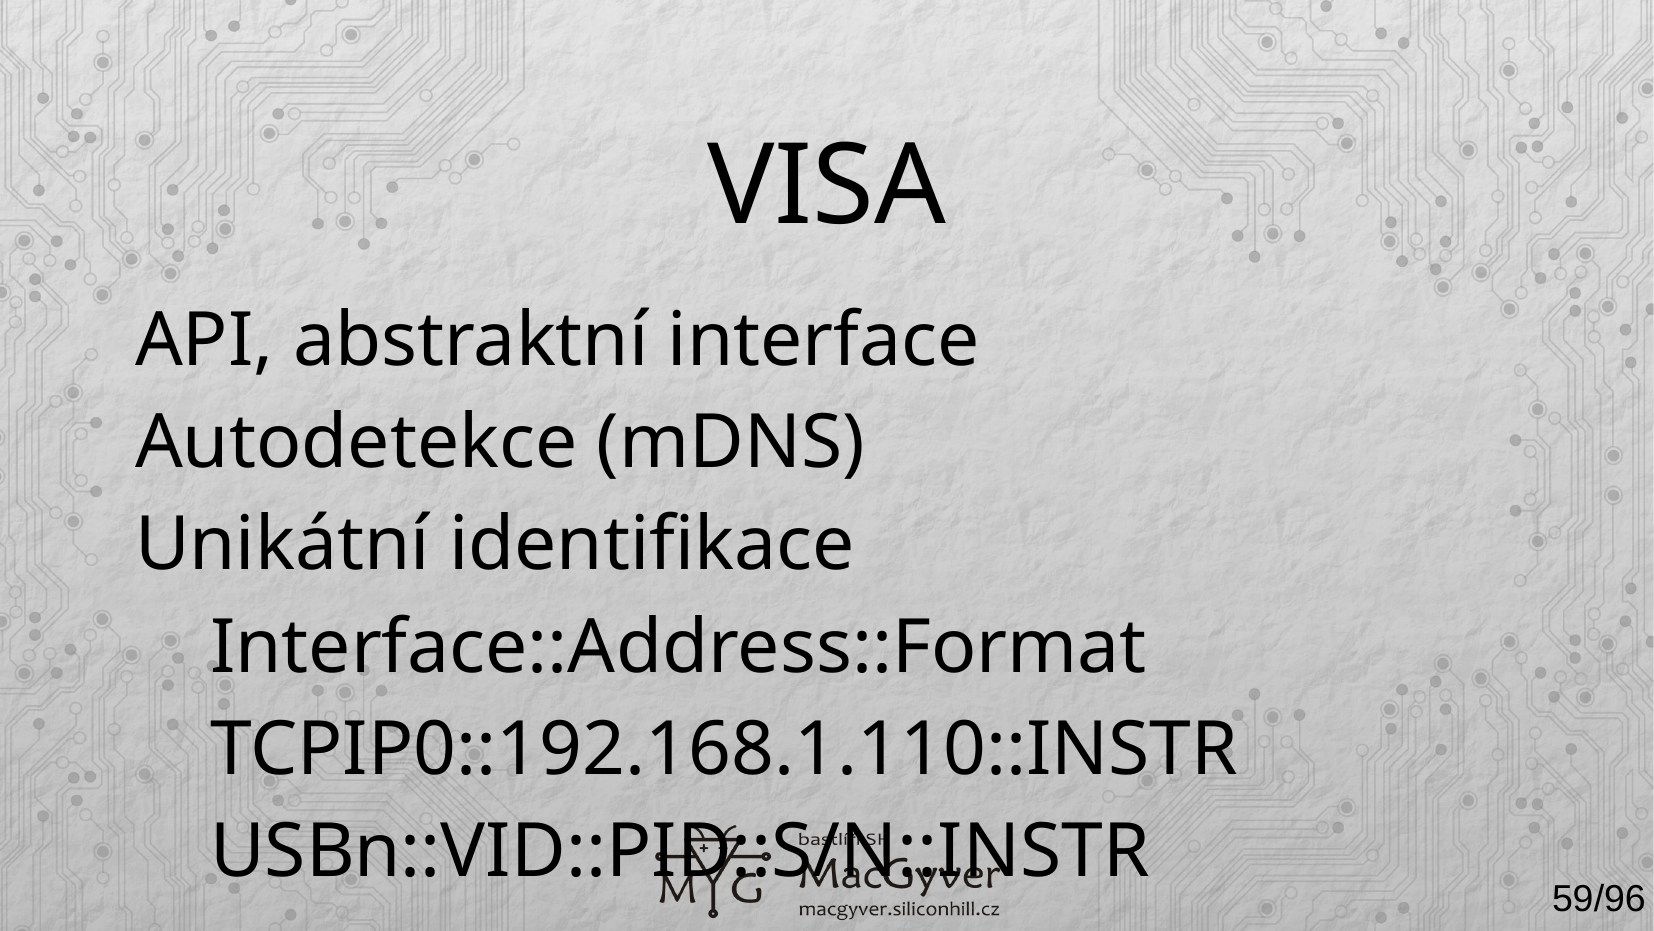

# VISA
API, abstraktní interface
Autodetekce (mDNS)
Unikátní identifikace
	Interface::Address::Format
	TCPIP0::192.168.1.110::INSTR
	USBn::VID::PID::S/N::INSTR